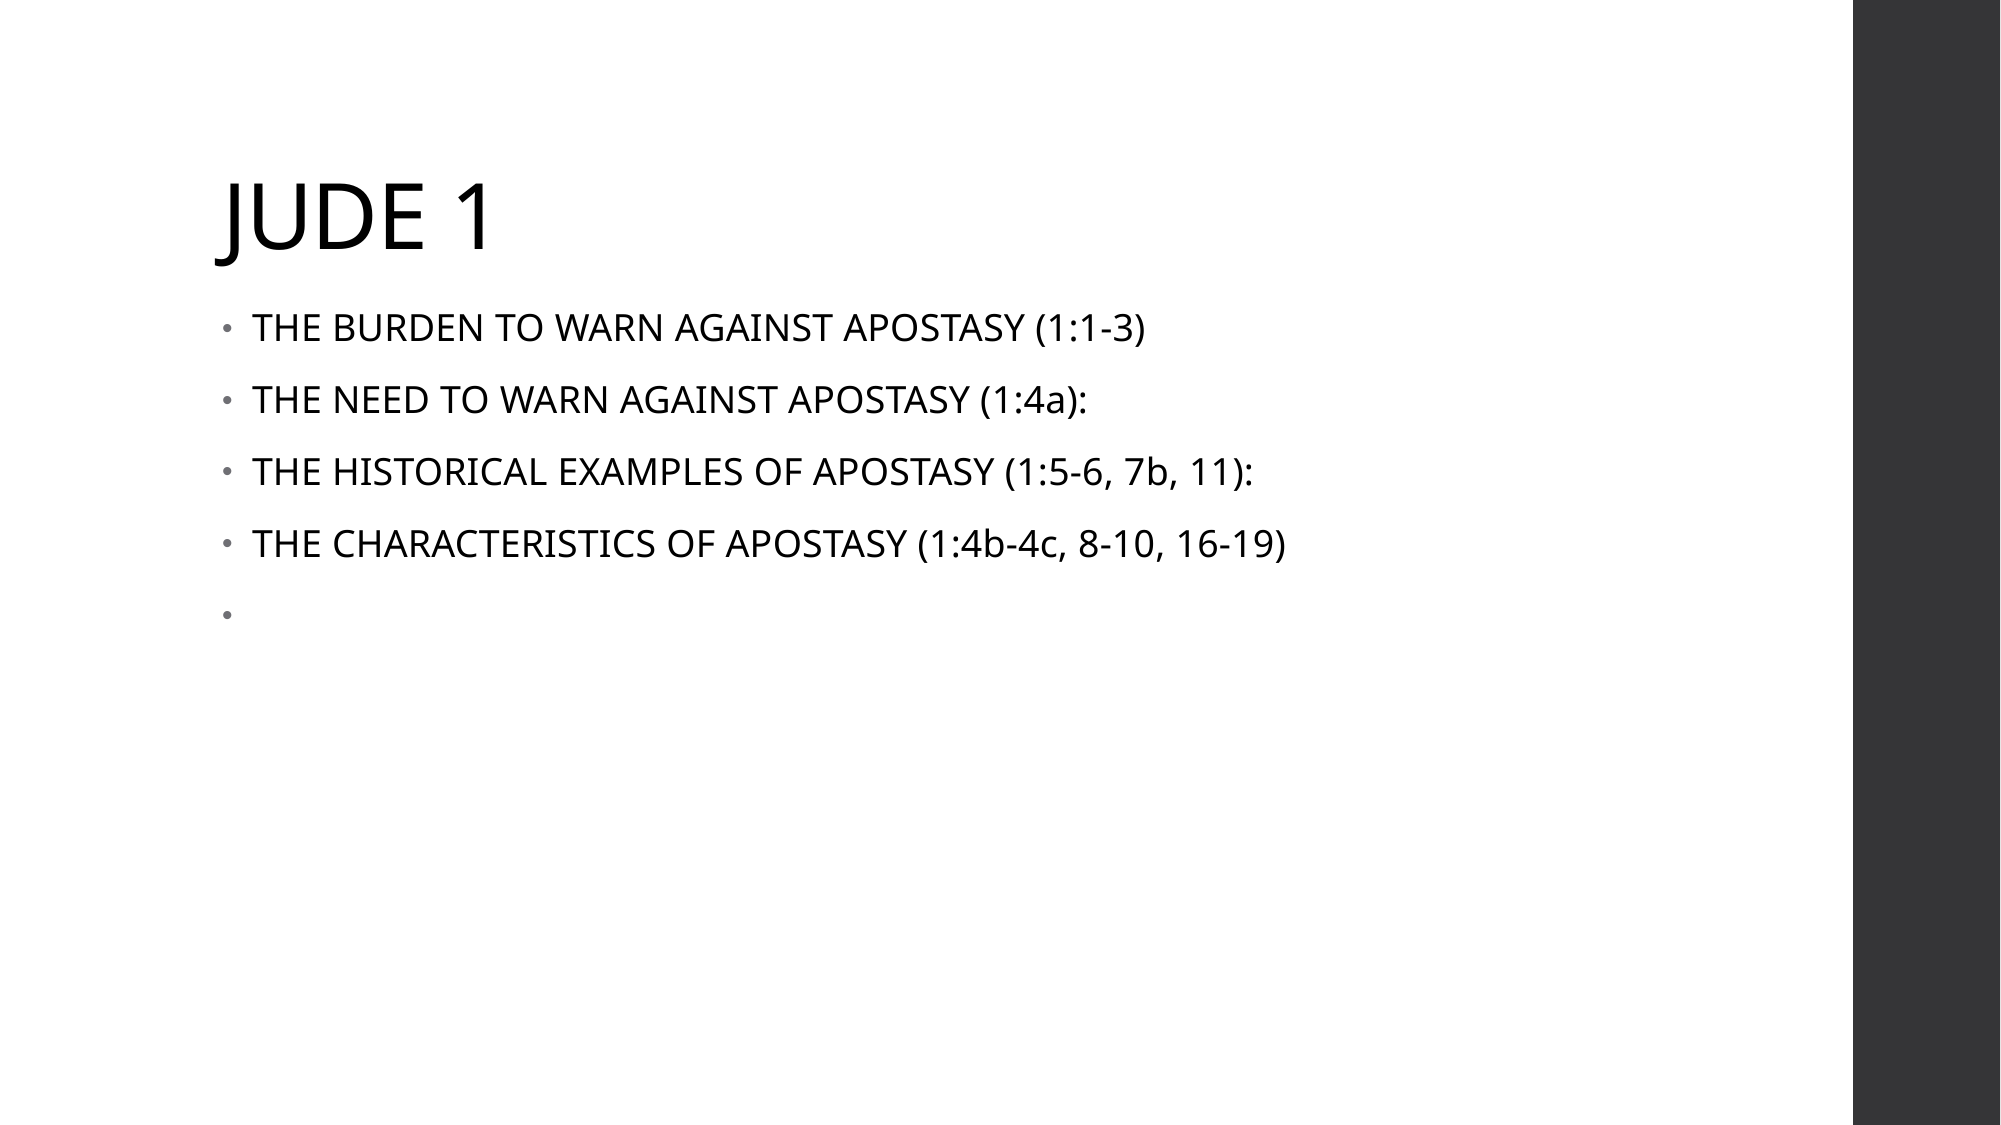

# JUDE 1
THE BURDEN TO WARN AGAINST APOSTASY (1:1-3)
THE NEED TO WARN AGAINST APOSTASY (1:4a):
THE HISTORICAL EXAMPLES OF APOSTASY (1:5-6, 7b, 11):
THE CHARACTERISTICS OF APOSTASY (1:4b-4c, 8-10, 16-19)